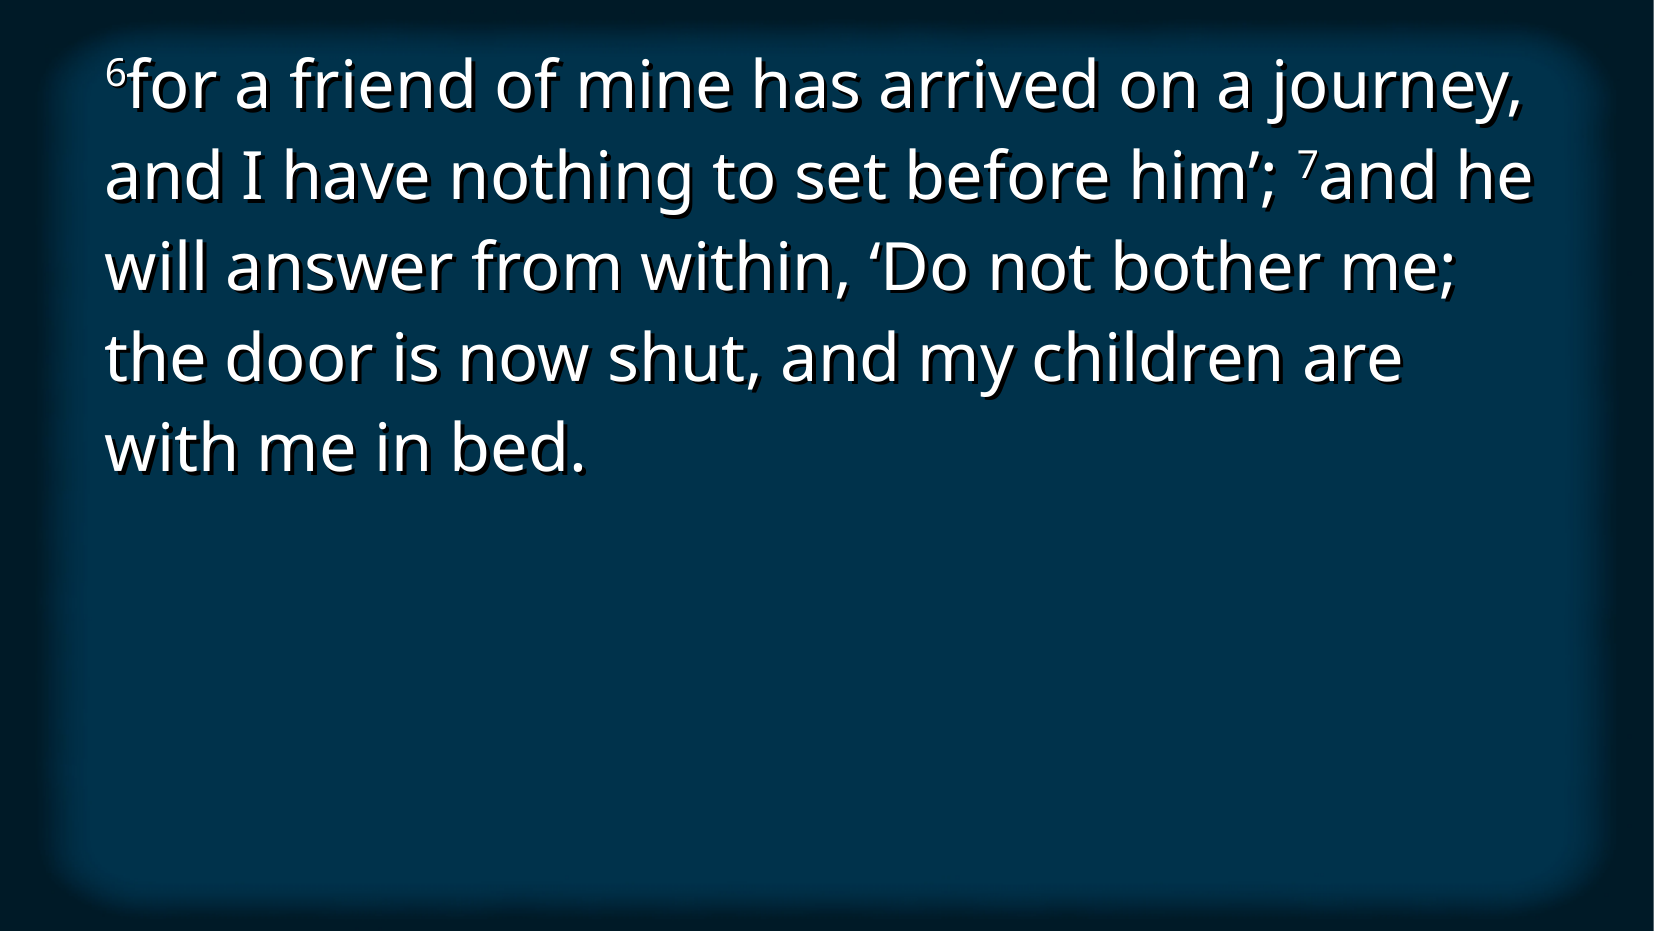

6for a friend of mine has arrived on a journey, and I have nothing to set before him’; 7and he will answer from within, ‘Do not bother me; the door is now shut, and my children are with me in bed.